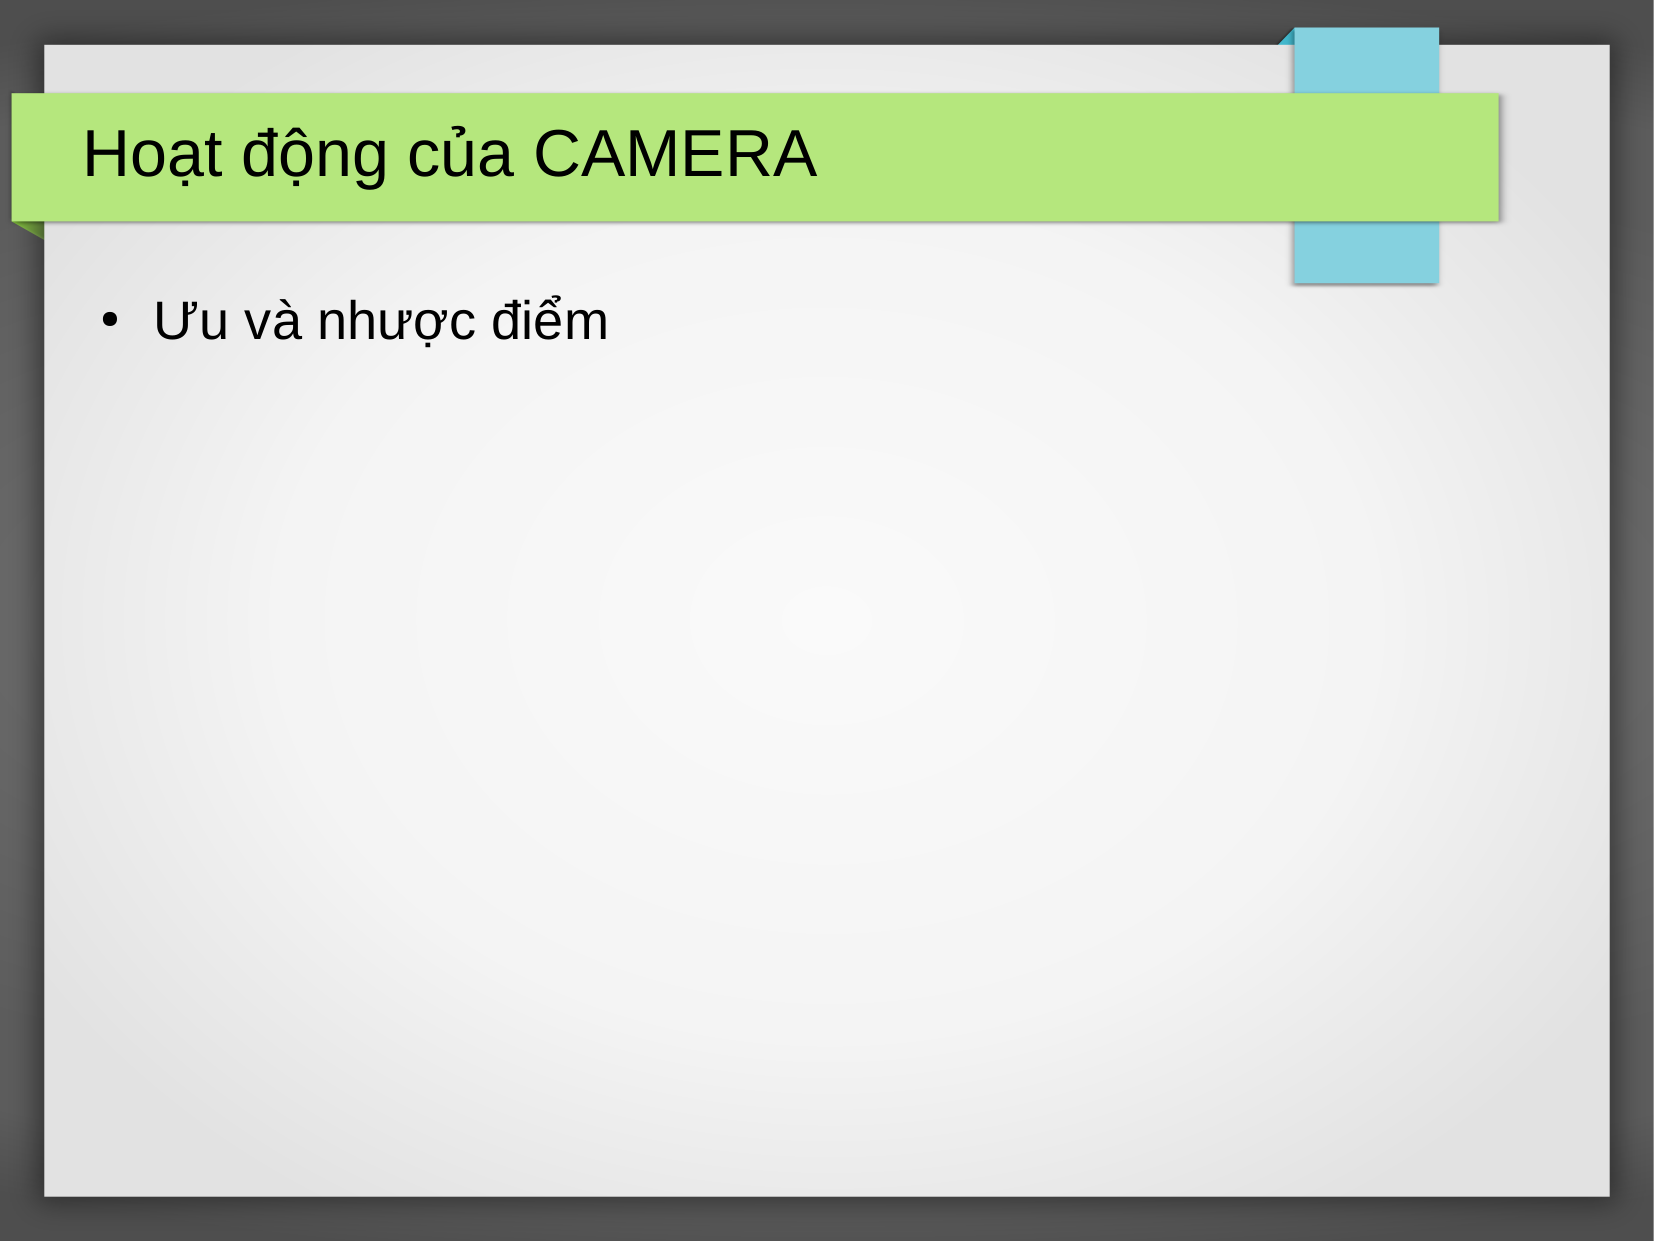

# Hoạt động của CAMERA
Ưu và nhược điểm